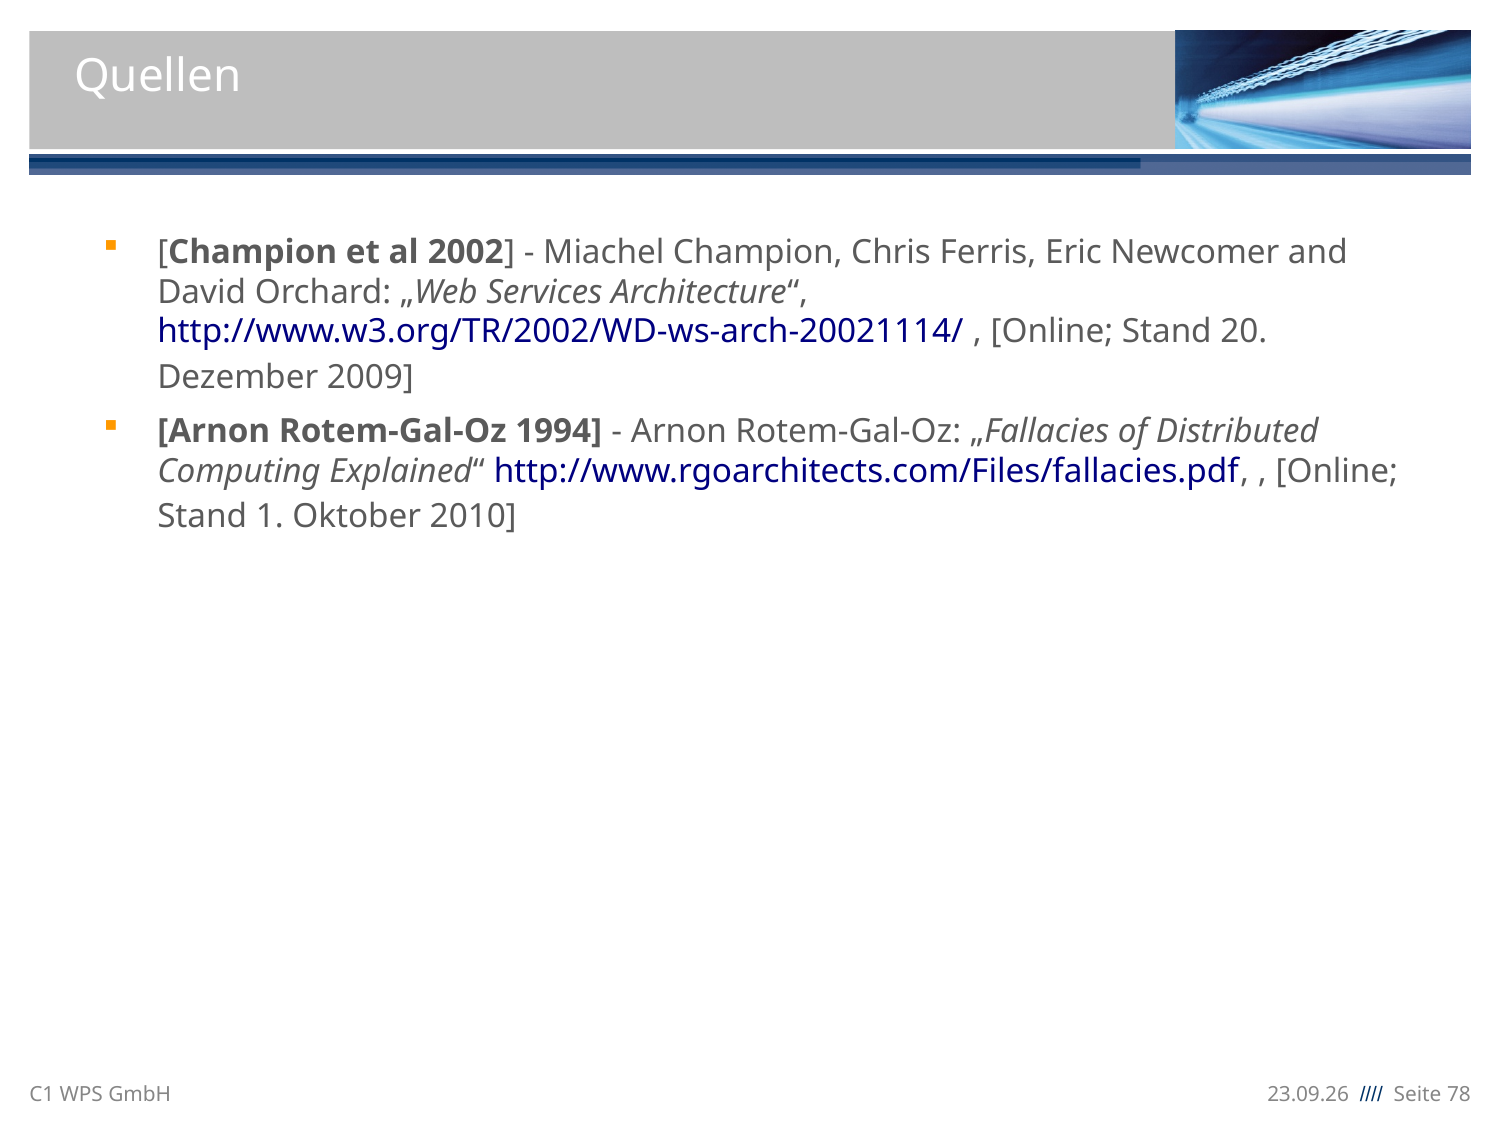

# Quellen (1)
Quellen
[Champion et al 2002] - Miachel Champion, Chris Ferris, Eric Newcomer and David Orchard: „Web Services Architecture“, http://www.w3.org/TR/2002/WD-ws-arch-20021114/ , [Online; Stand 20. Dezember 2009]
[Arnon Rotem-Gal-Oz 1994] - Arnon Rotem-Gal-Oz: „Fallacies of Distributed Computing Explained“ http://www.rgoarchitects.com/Files/fallacies.pdf, , [Online; Stand 1. Oktober 2010]